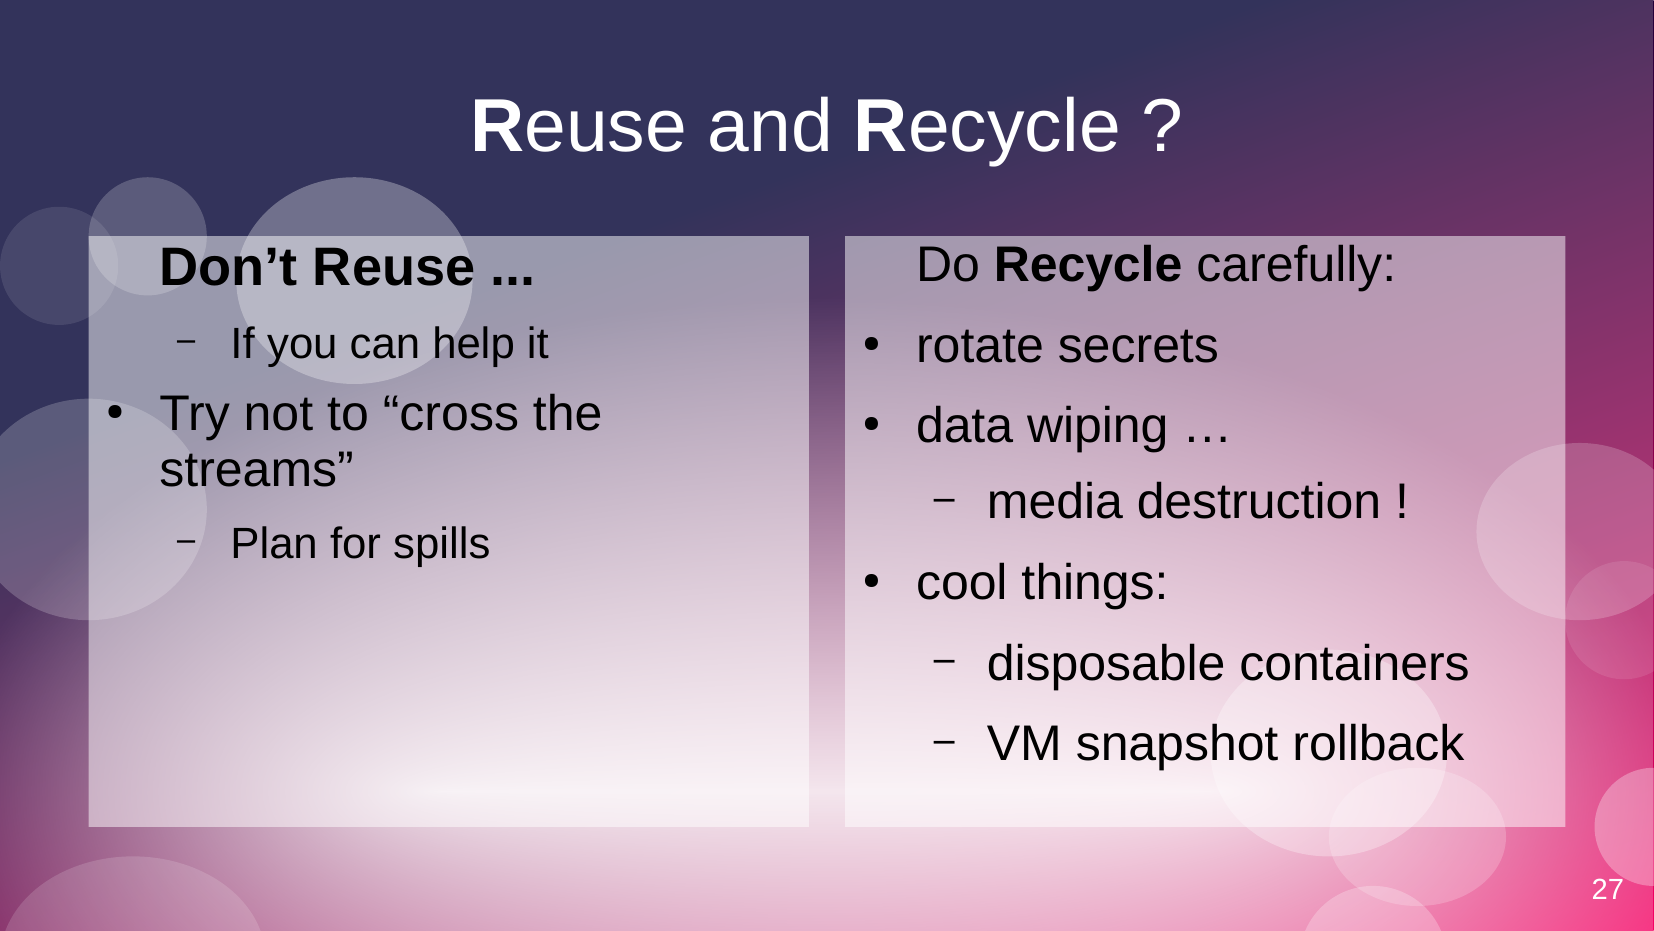

Reuse and Recycle ?
# Don’t Reuse ...
If you can help it
Try not to “cross the streams”
Plan for spills
Do Recycle carefully:
rotate secrets
data wiping …
media destruction !
cool things:
disposable containers
VM snapshot rollback